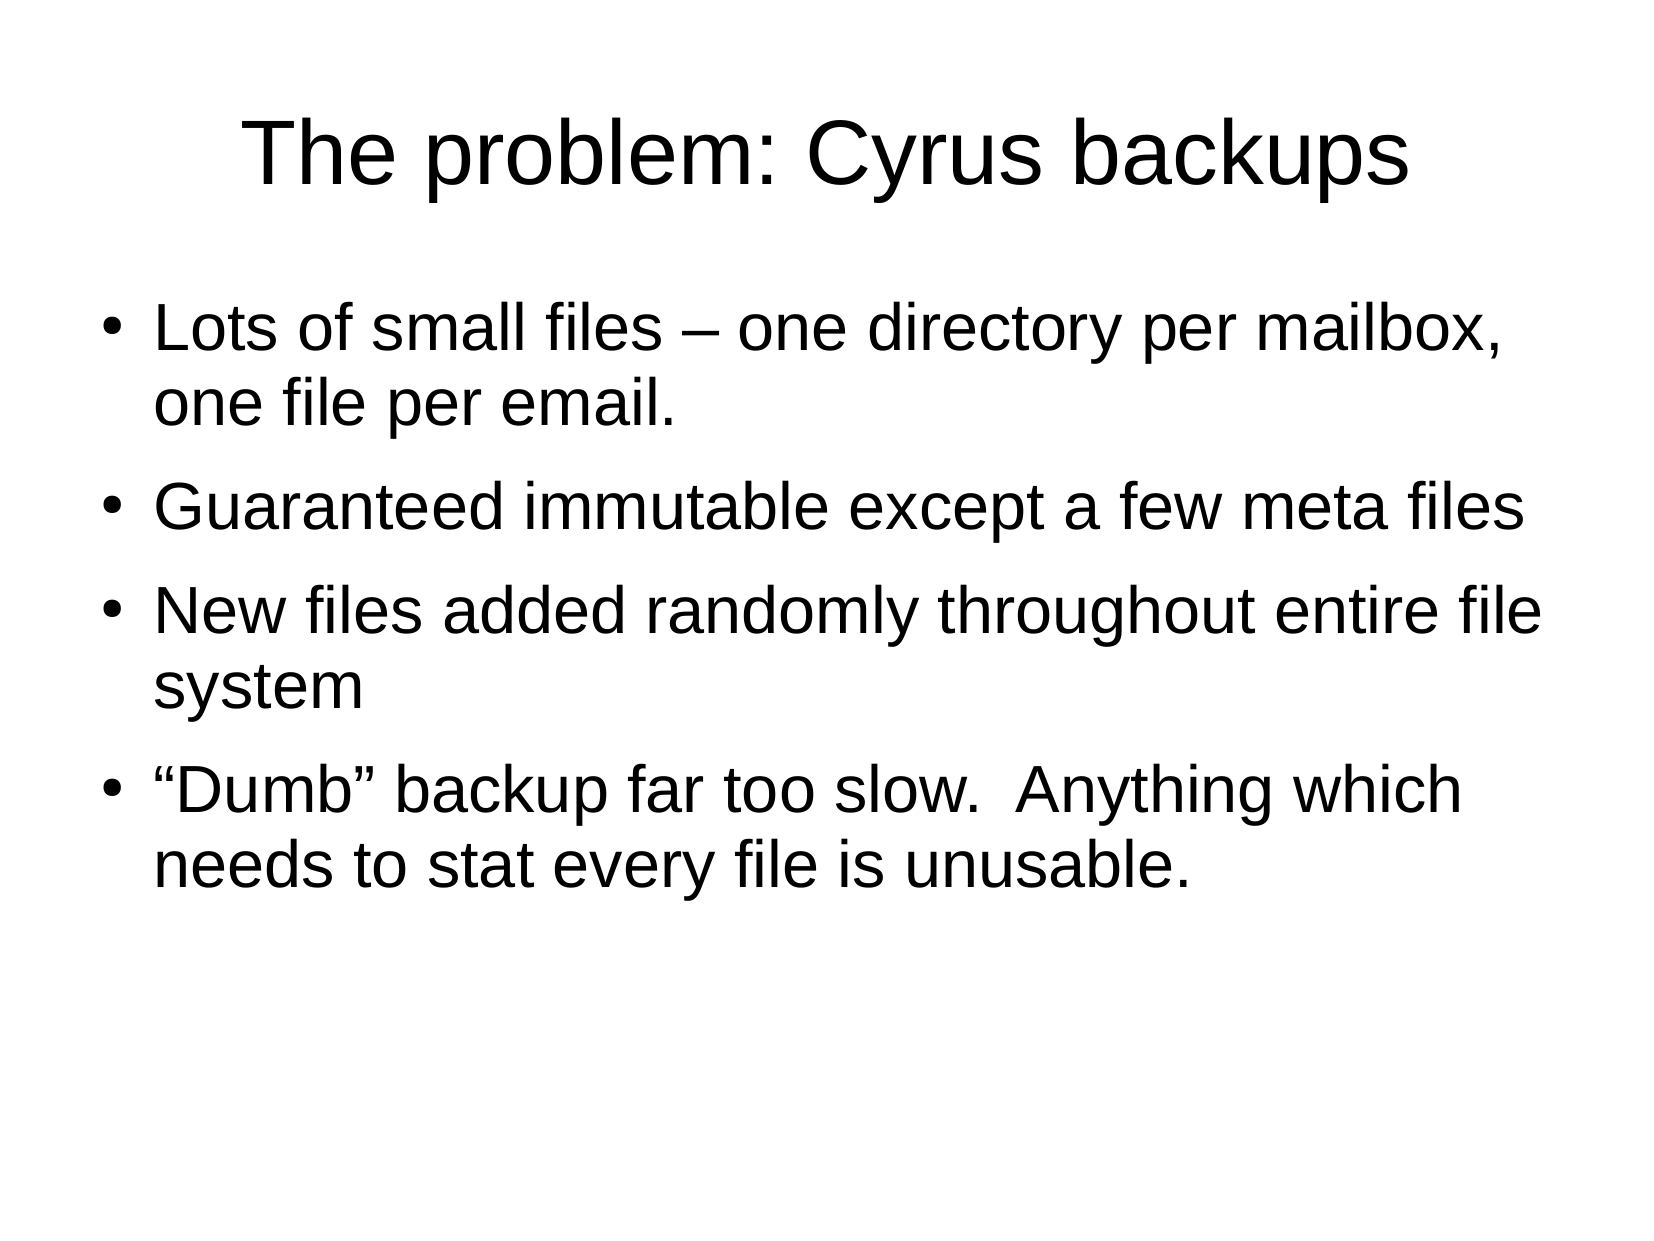

# The problem: Cyrus backups
Lots of small files – one directory per mailbox, one file per email.
Guaranteed immutable except a few meta files
New files added randomly throughout entire file system
“Dumb” backup far too slow. Anything which needs to stat every file is unusable.